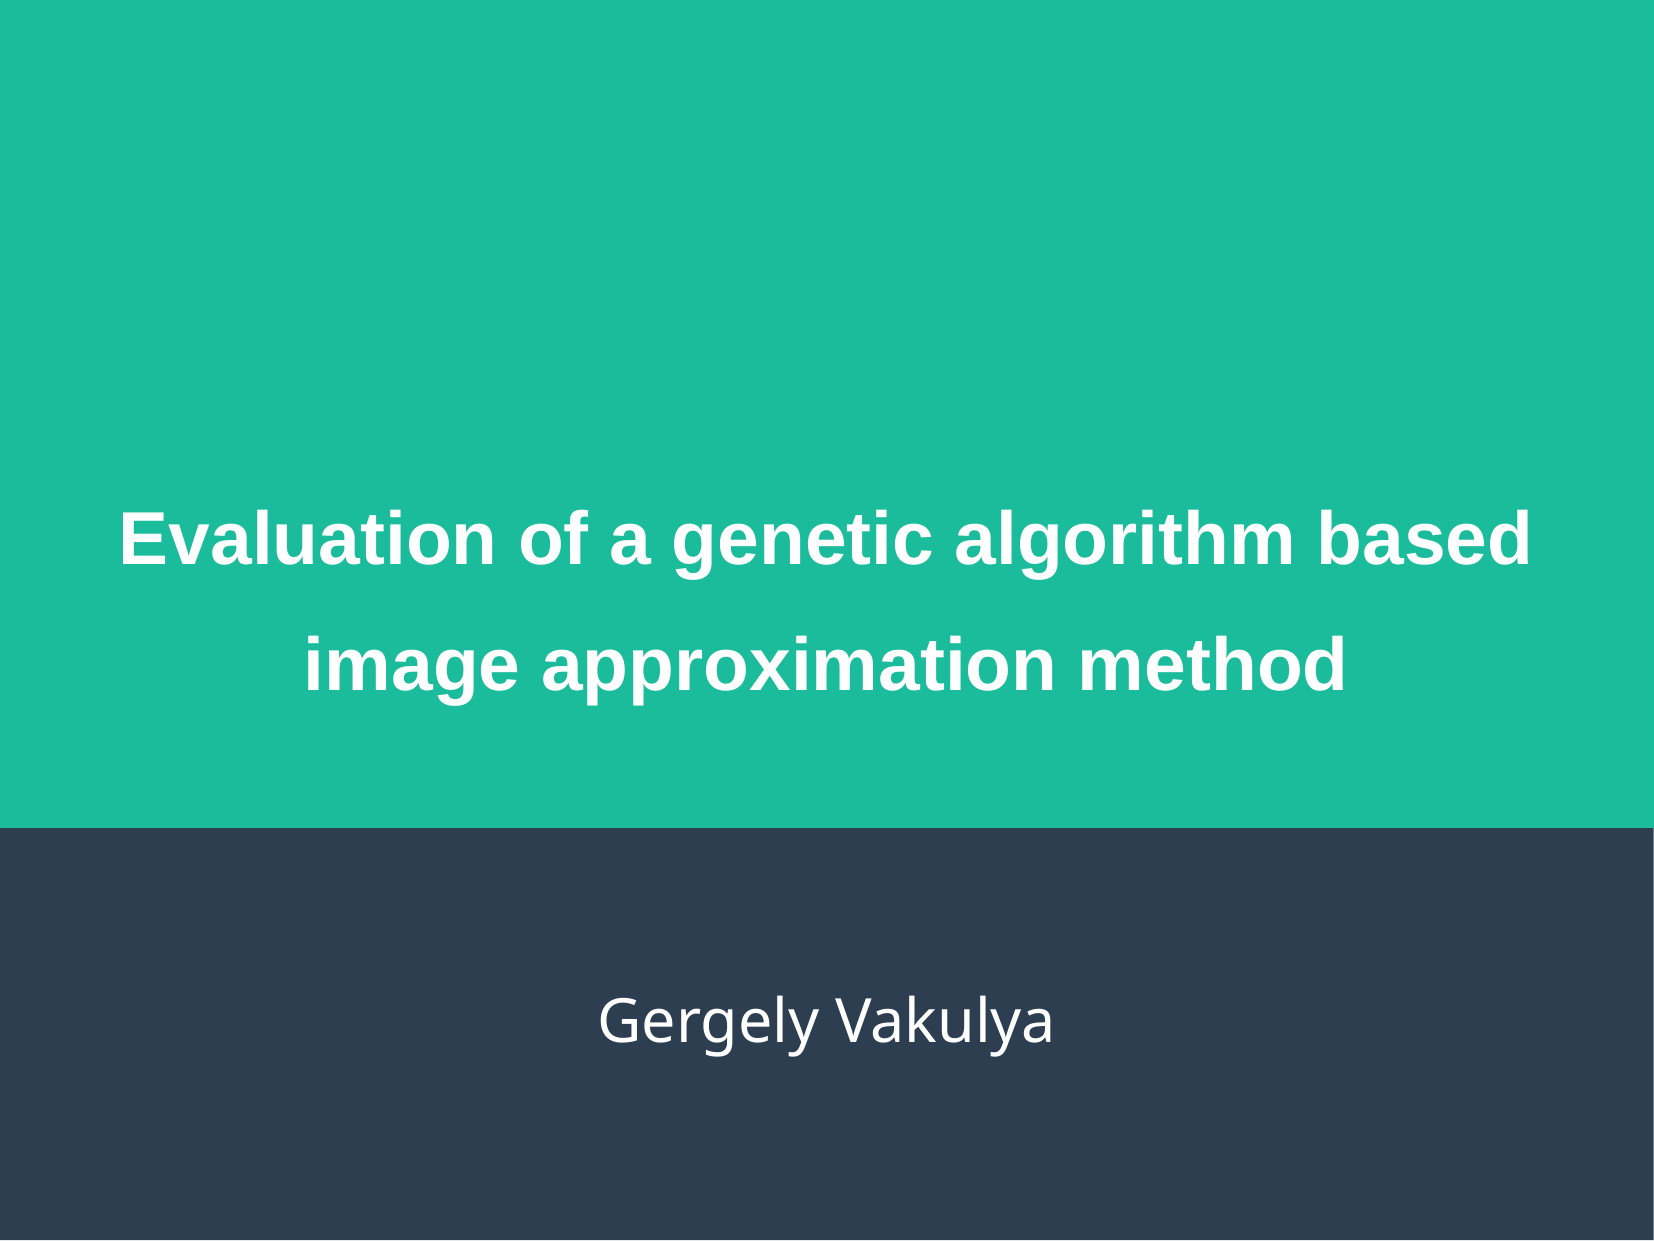

# Evaluation of a genetic algorithm based image approximation method
Gergely Vakulya